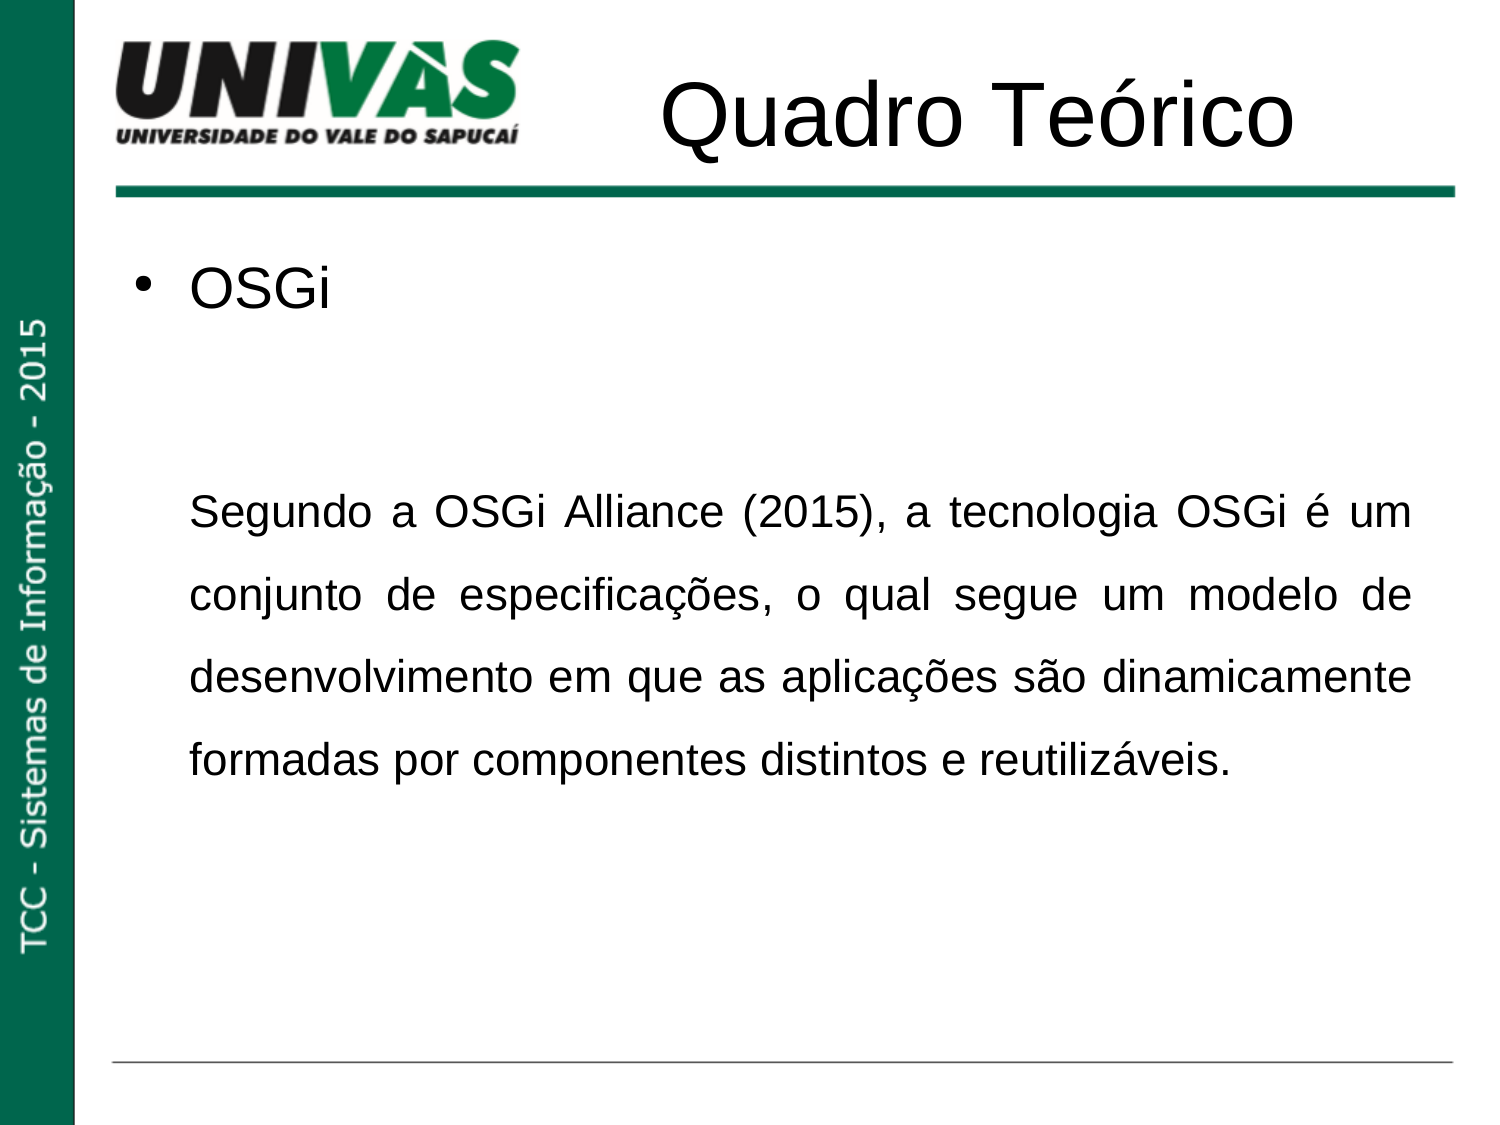

# Quadro Teórico
OSGi
Segundo a OSGi Alliance (2015), a tecnologia OSGi é um conjunto de especificações, o qual segue um modelo de desenvolvimento em que as aplicações são dinamicamente formadas por componentes distintos e reutilizáveis.